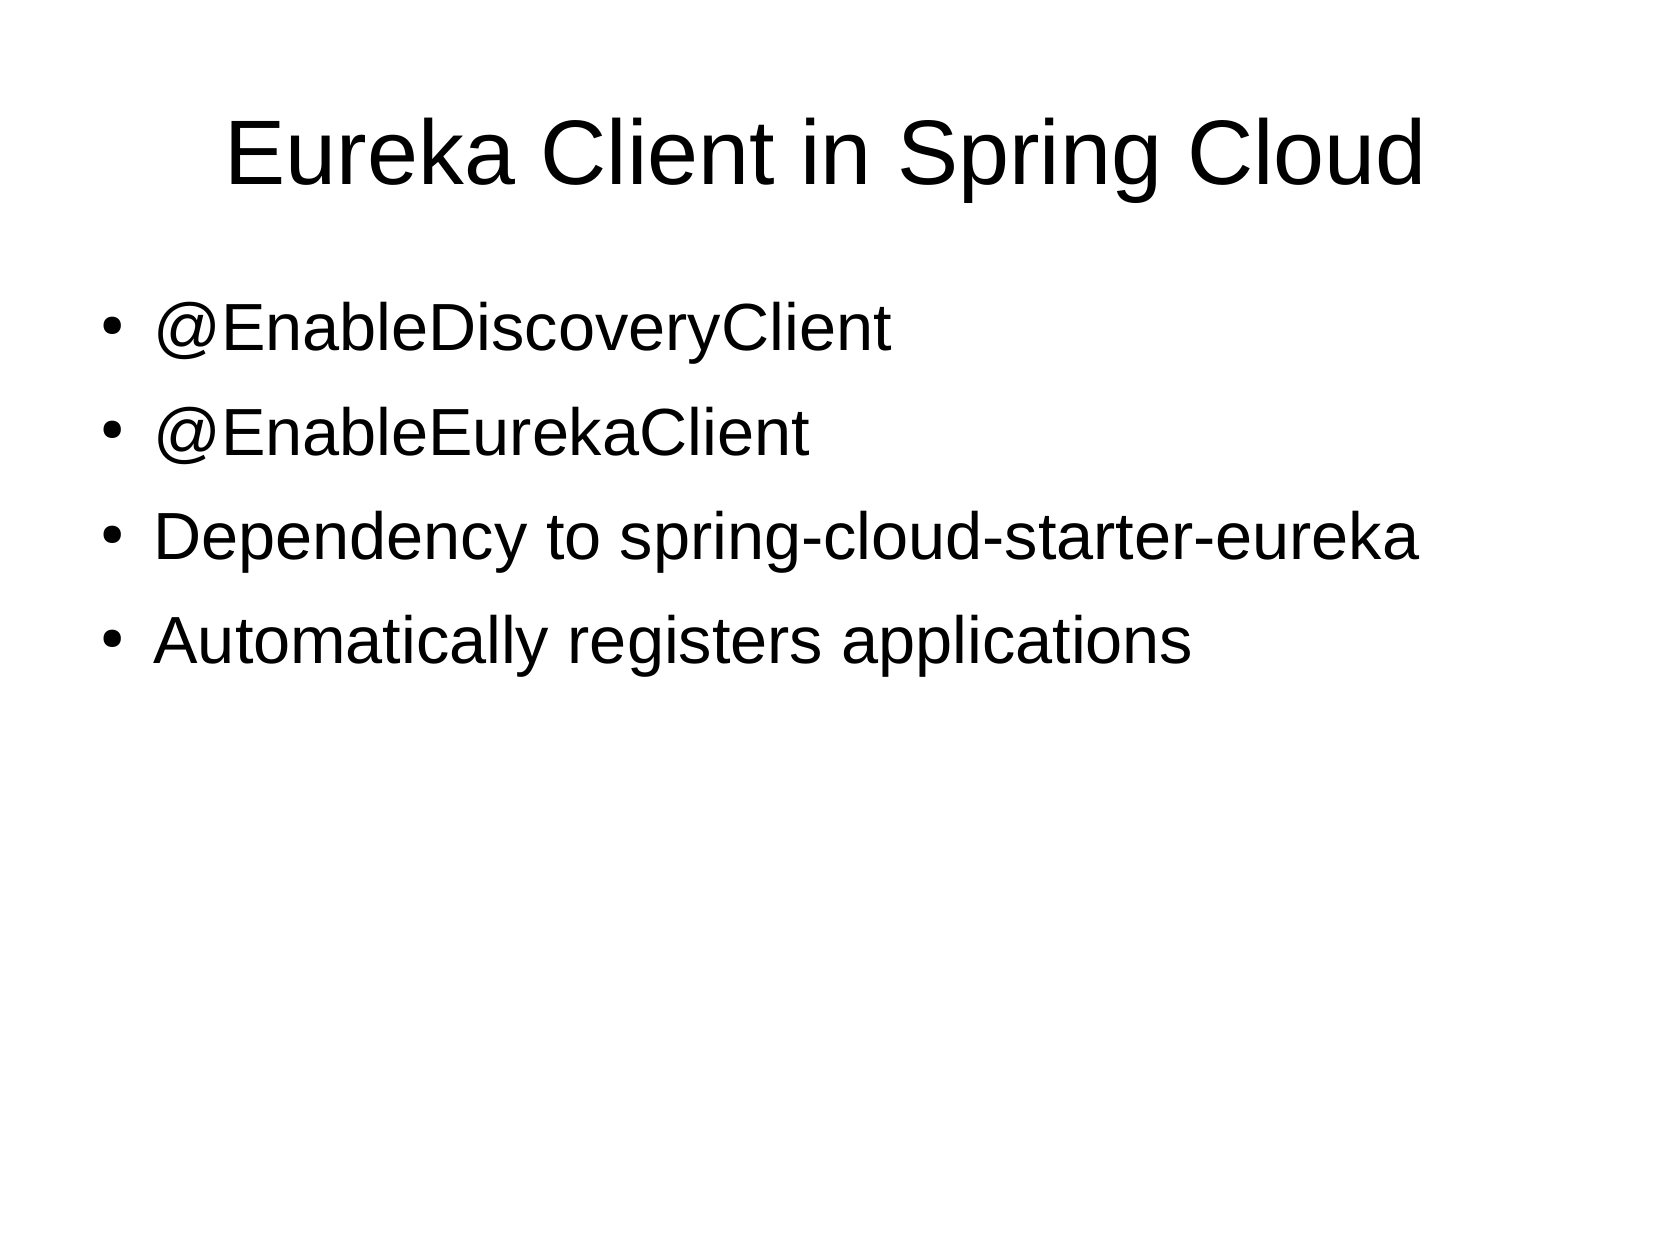

# Eureka Client in Spring Cloud
@EnableDiscoveryClient
@EnableEurekaClient
Dependency to spring-cloud-starter-eureka
Automatically registers applications